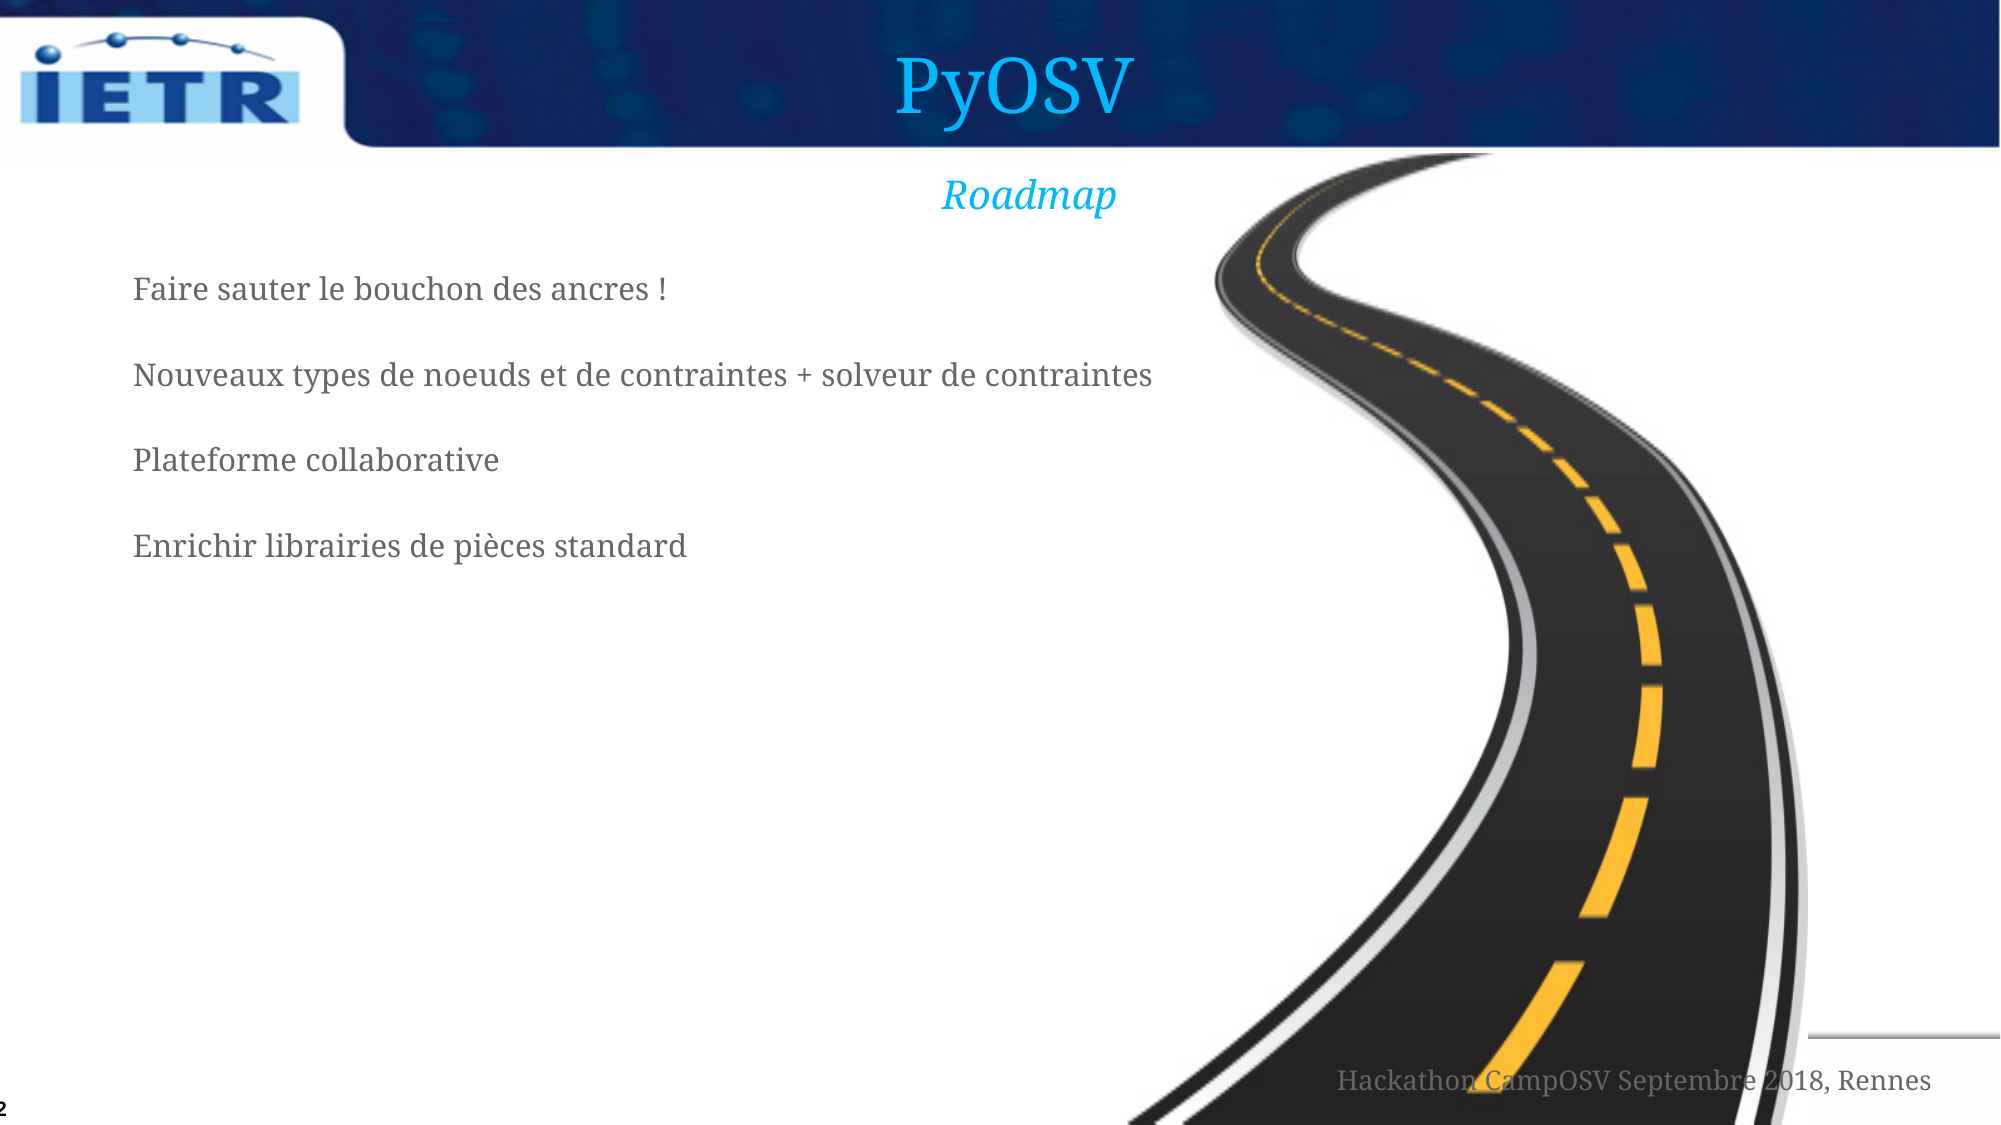

PyOSV
Roadmap
Faire sauter le bouchon des ancres !
Nouveaux types de noeuds et de contraintes + solveur de contraintes
Plateforme collaborative
Enrichir librairies de pièces standard
Hackathon CampOSV Septembre 2018, Rennes